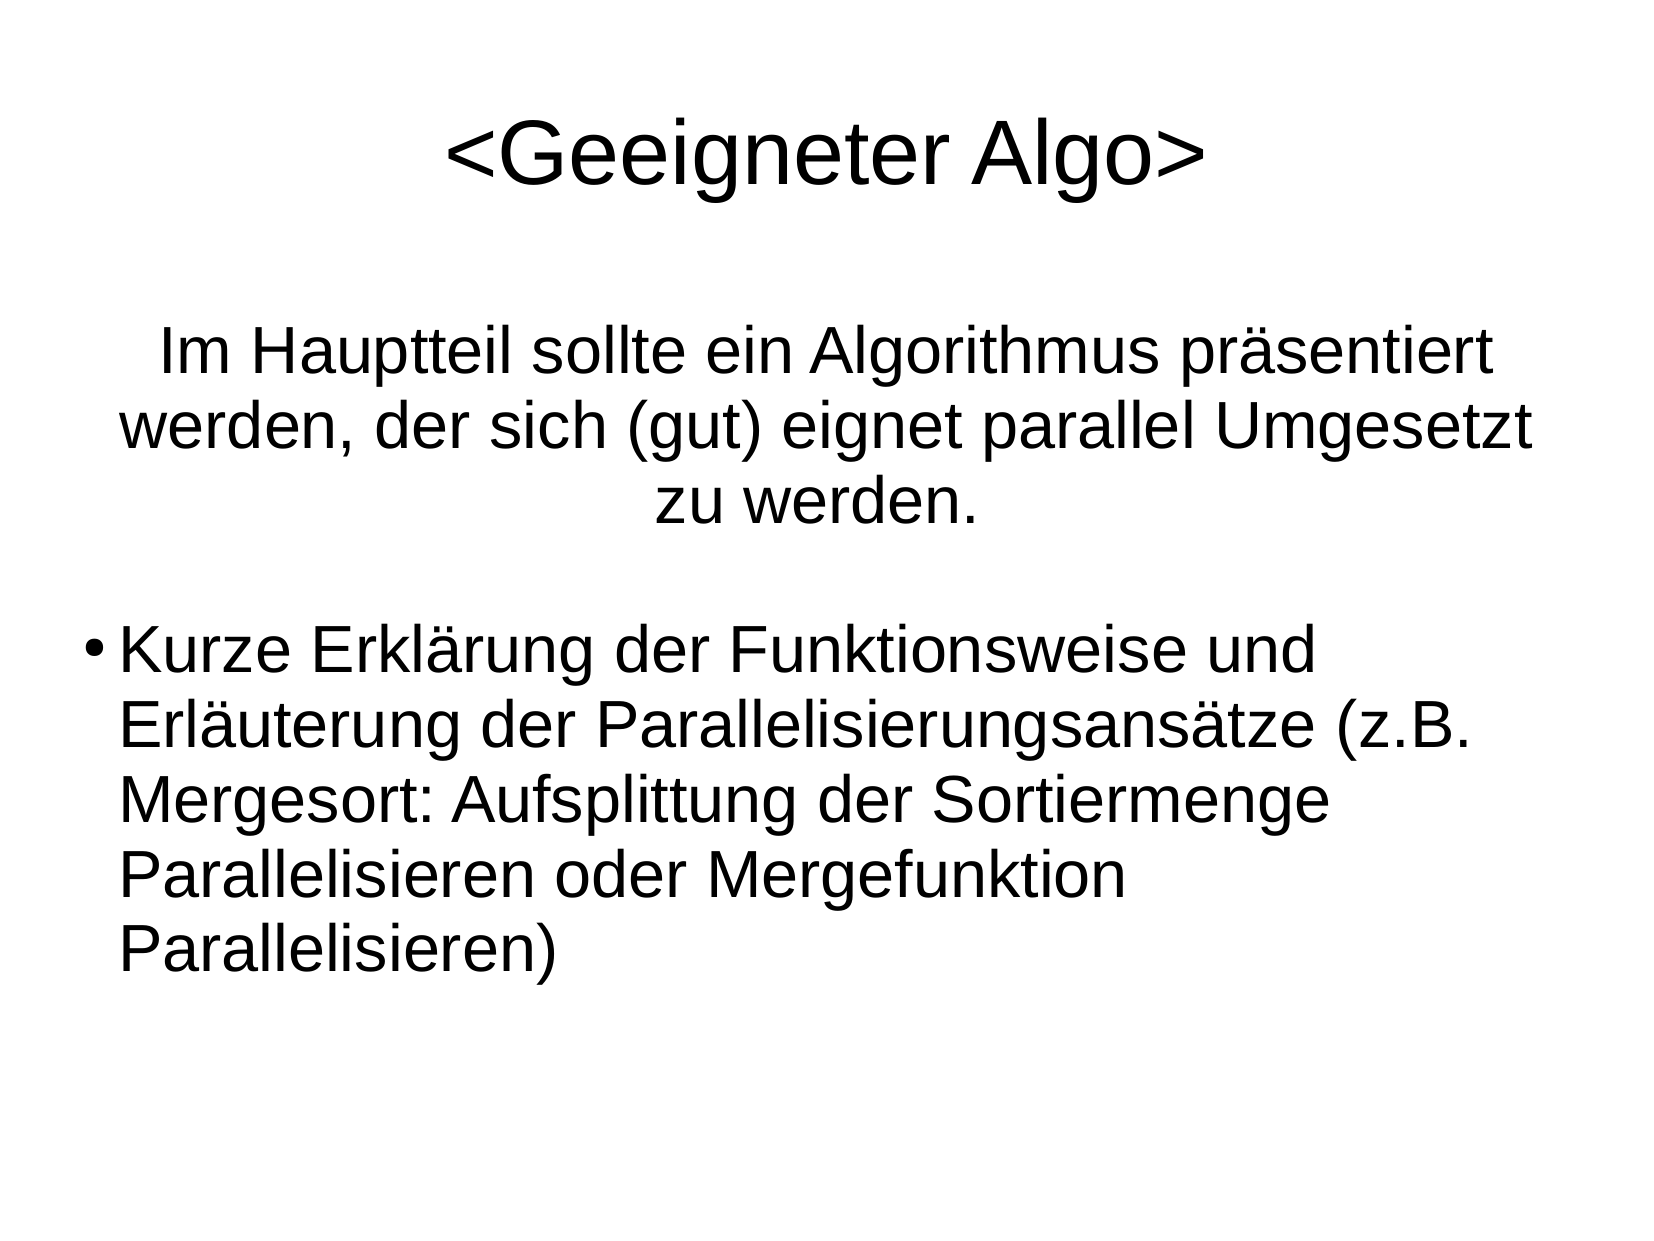

# <Geeigneter Algo>
Im Hauptteil sollte ein Algorithmus präsentiert werden, der sich (gut) eignet parallel Umgesetzt zu werden.
Kurze Erklärung der Funktionsweise und Erläuterung der Parallelisierungsansätze (z.B. Mergesort: Aufsplittung der Sortiermenge Parallelisieren oder Mergefunktion Parallelisieren)